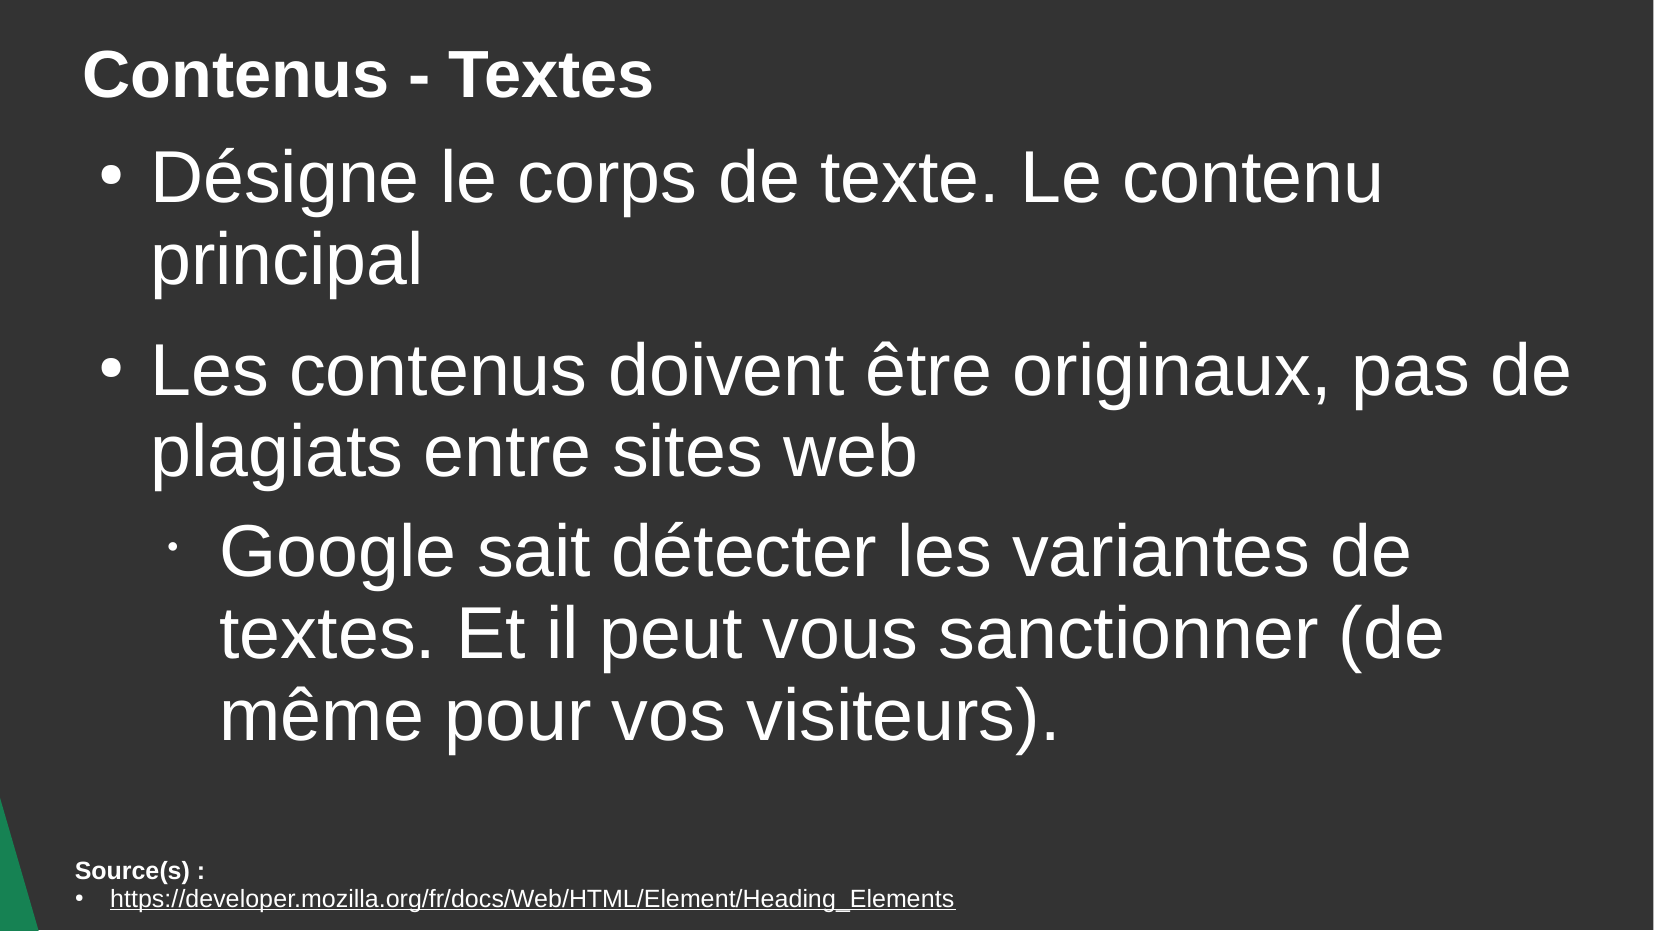

# Contenus - Textes
Désigne le corps de texte. Le contenu principal
Les contenus doivent être originaux, pas de plagiats entre sites web
Google sait détecter les variantes de textes. Et il peut vous sanctionner (de même pour vos visiteurs).
Source(s) :
https://developer.mozilla.org/fr/docs/Web/HTML/Element/Heading_Elements